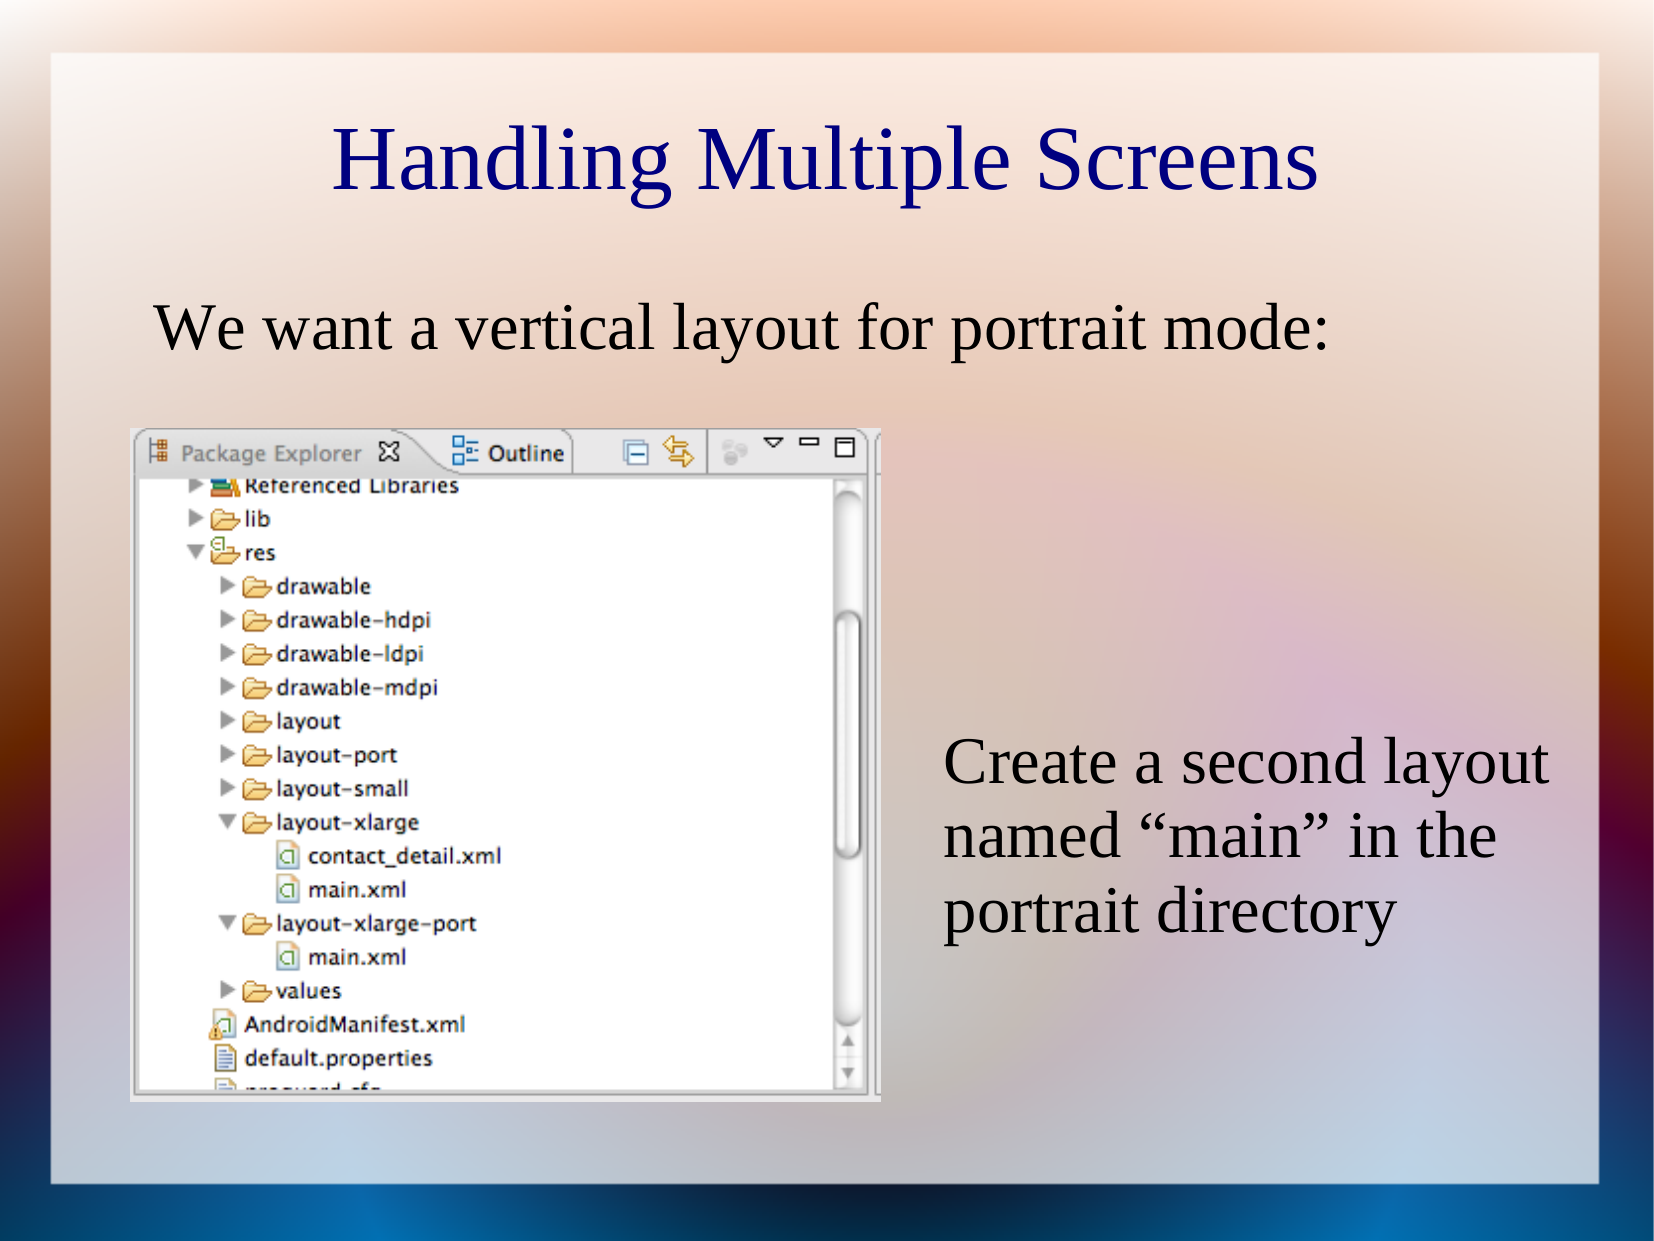

# Handling Multiple Screens
We want a vertical layout for portrait mode:
Create a second layout named “main” in the portrait directory